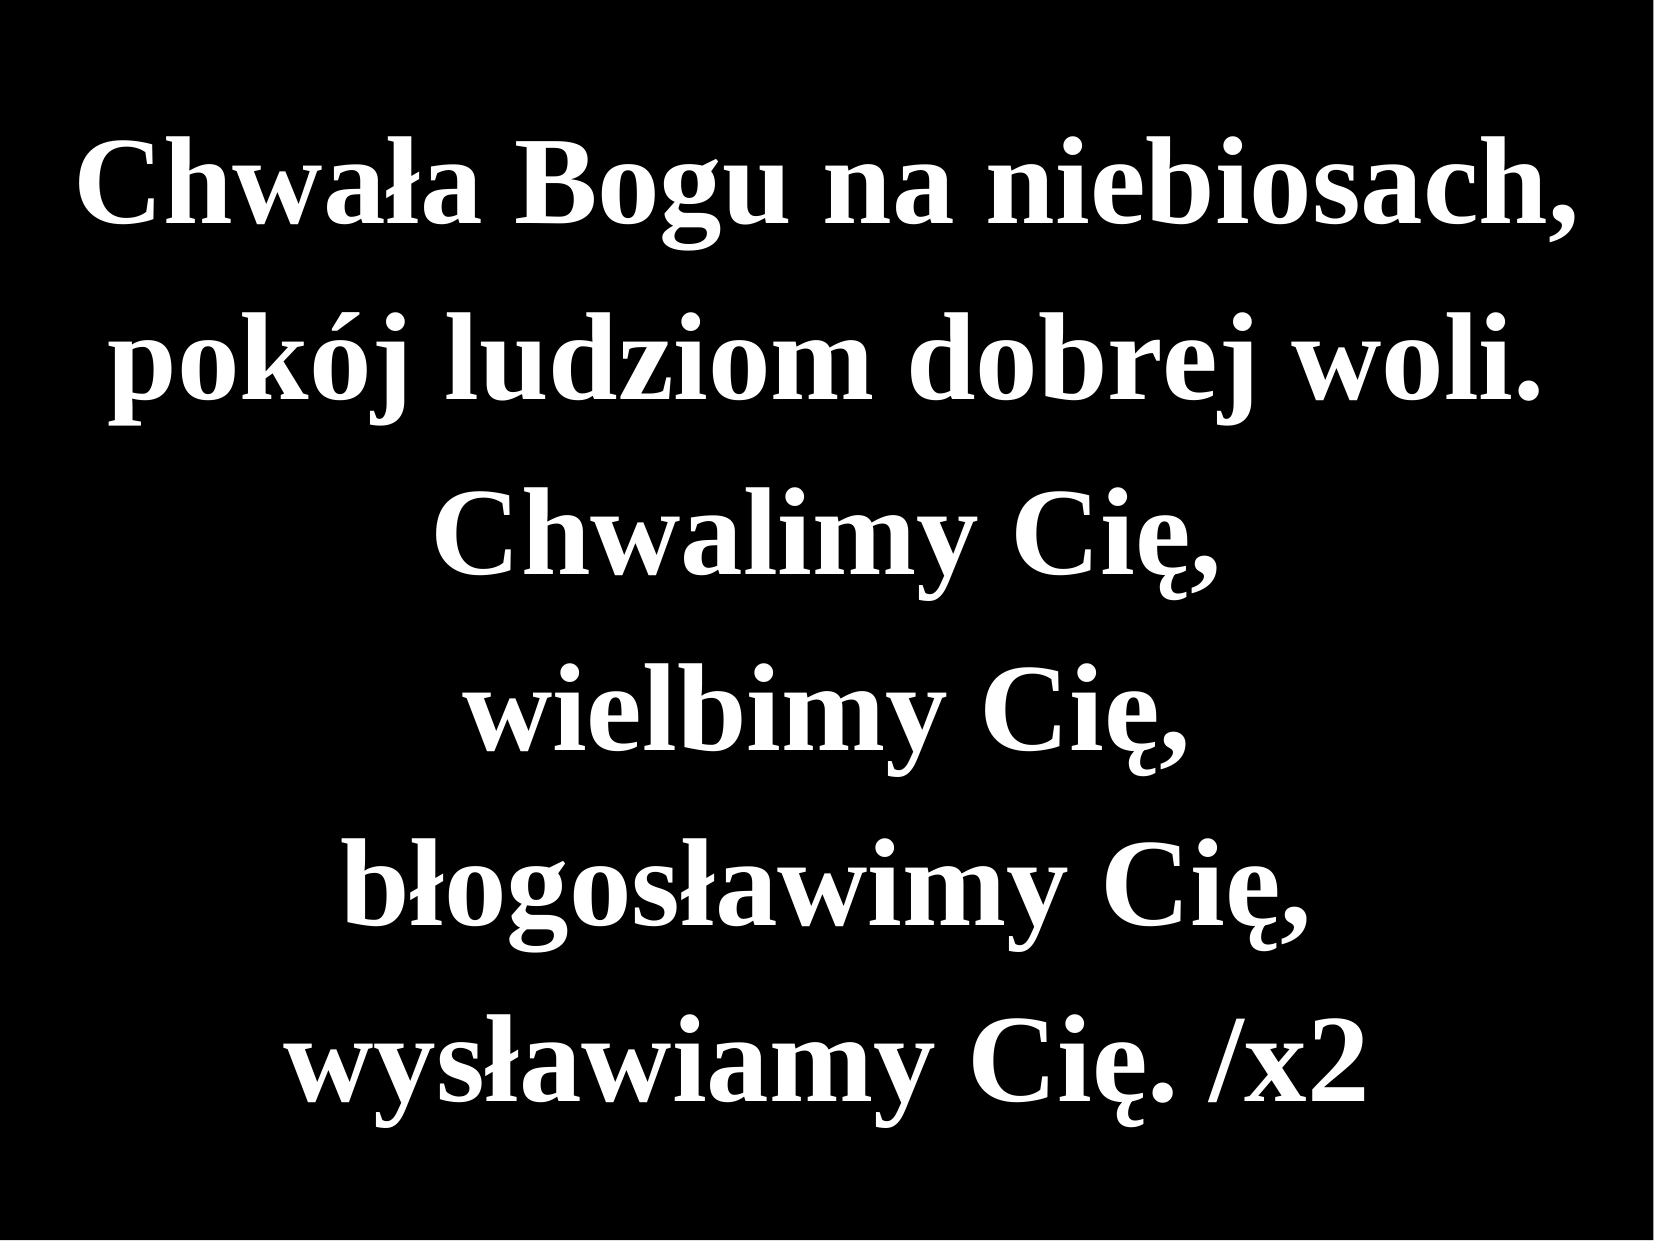

# Chwała Bogu na niebiosach, ppp pokój ludziom dobrej woli. ppp Chwalimy Cię, ppp wielbimy Cię, ppp błogosławimy Cię, ppp wysławiamy Cię. /x2